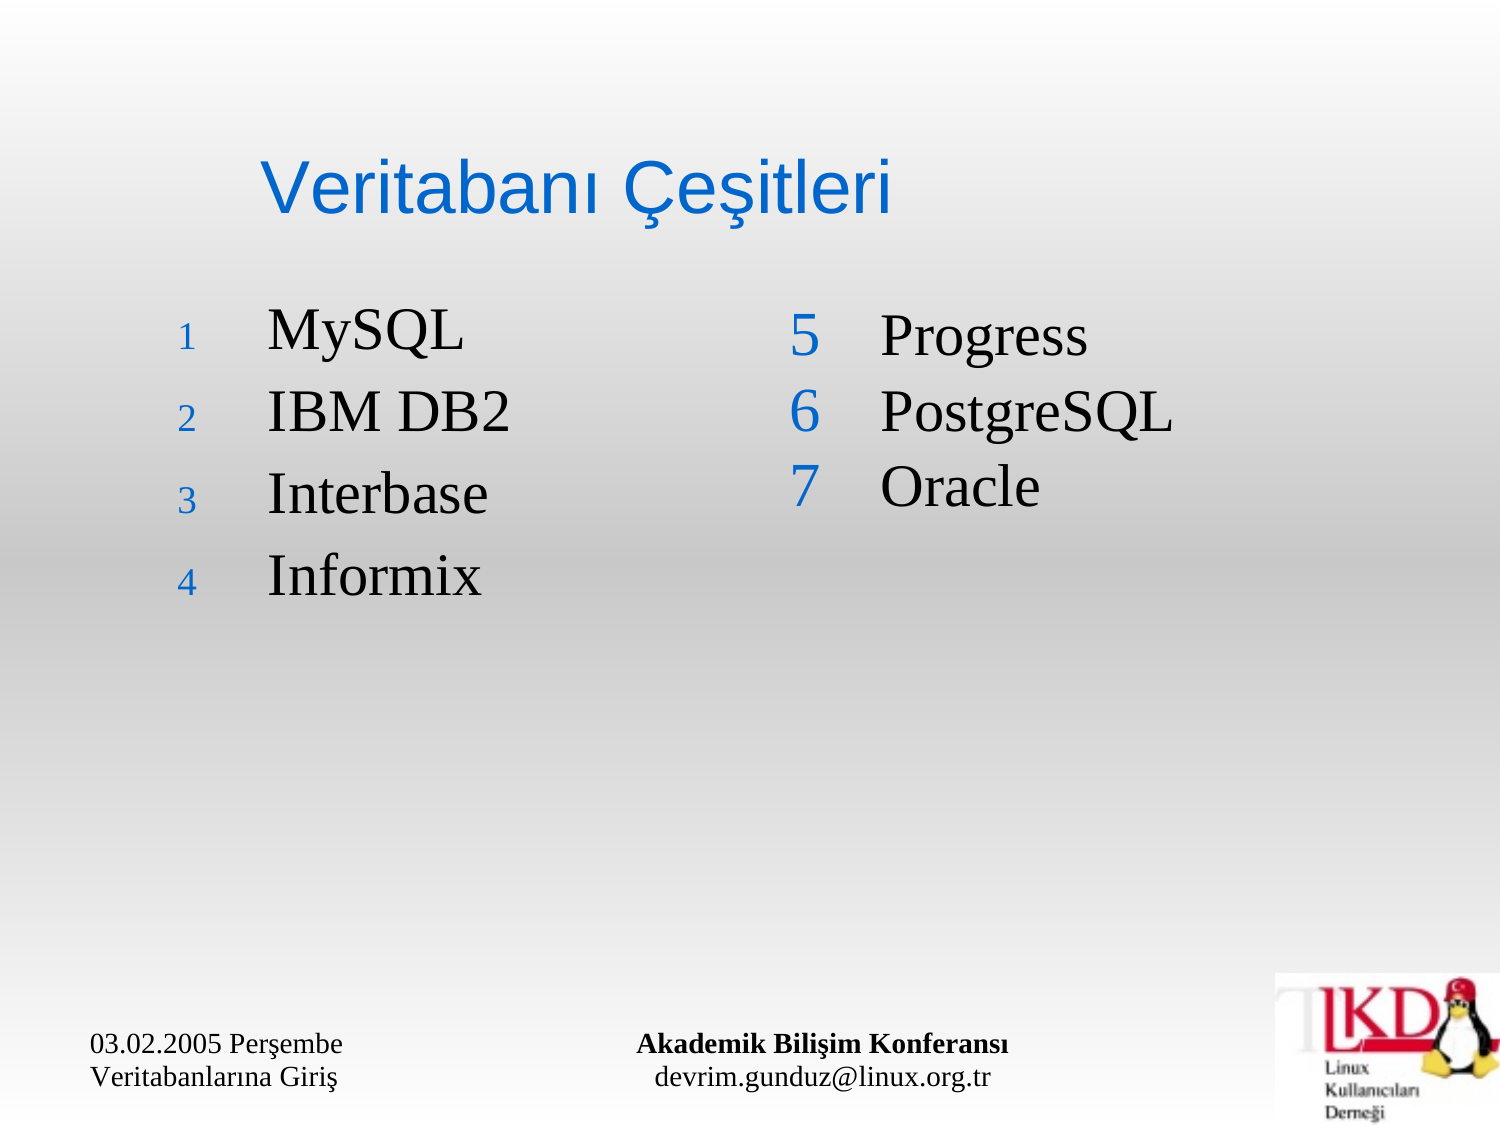

# Veritabanı Çeşitleri
MySQL
IBM DB2
Interbase
Informix
Progress
PostgreSQL
Oracle